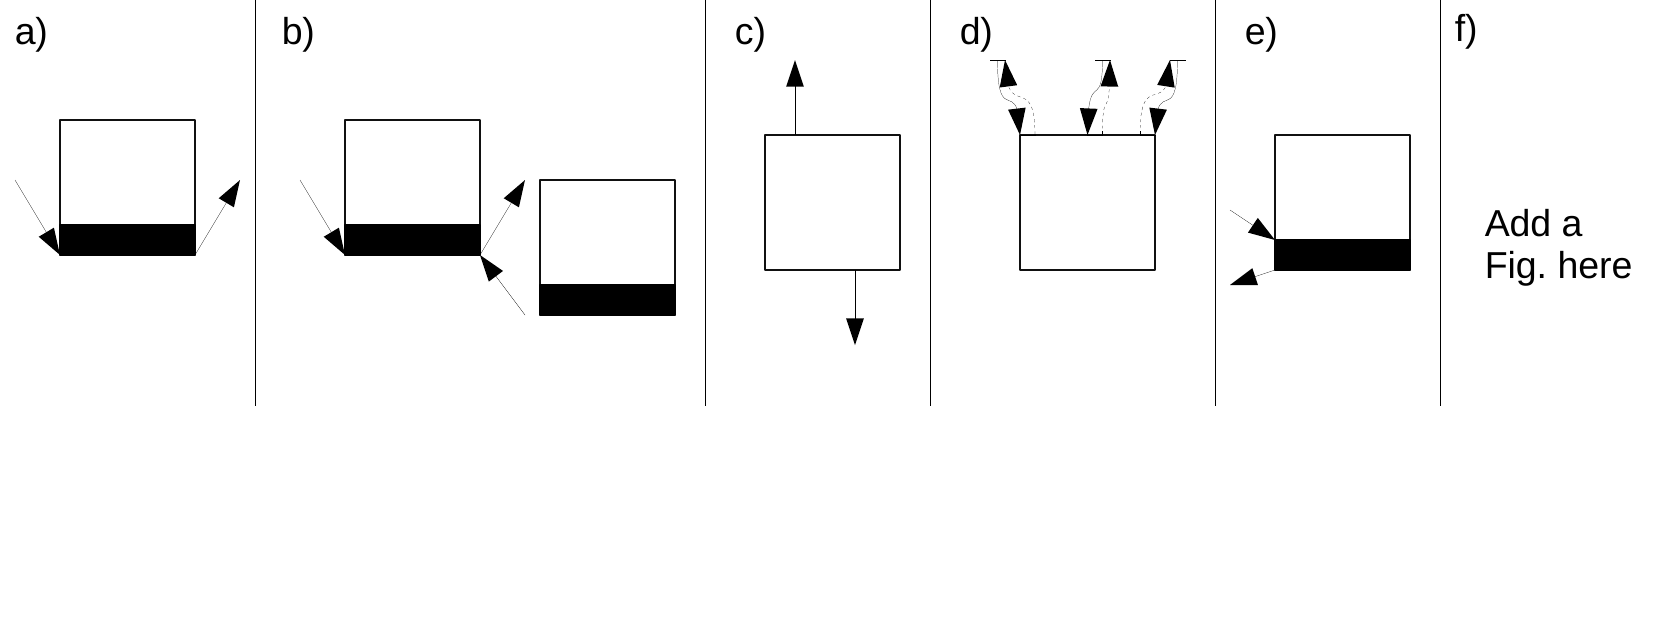

f)
a)
b)
c)
d)
e)
Add a
Fig. here